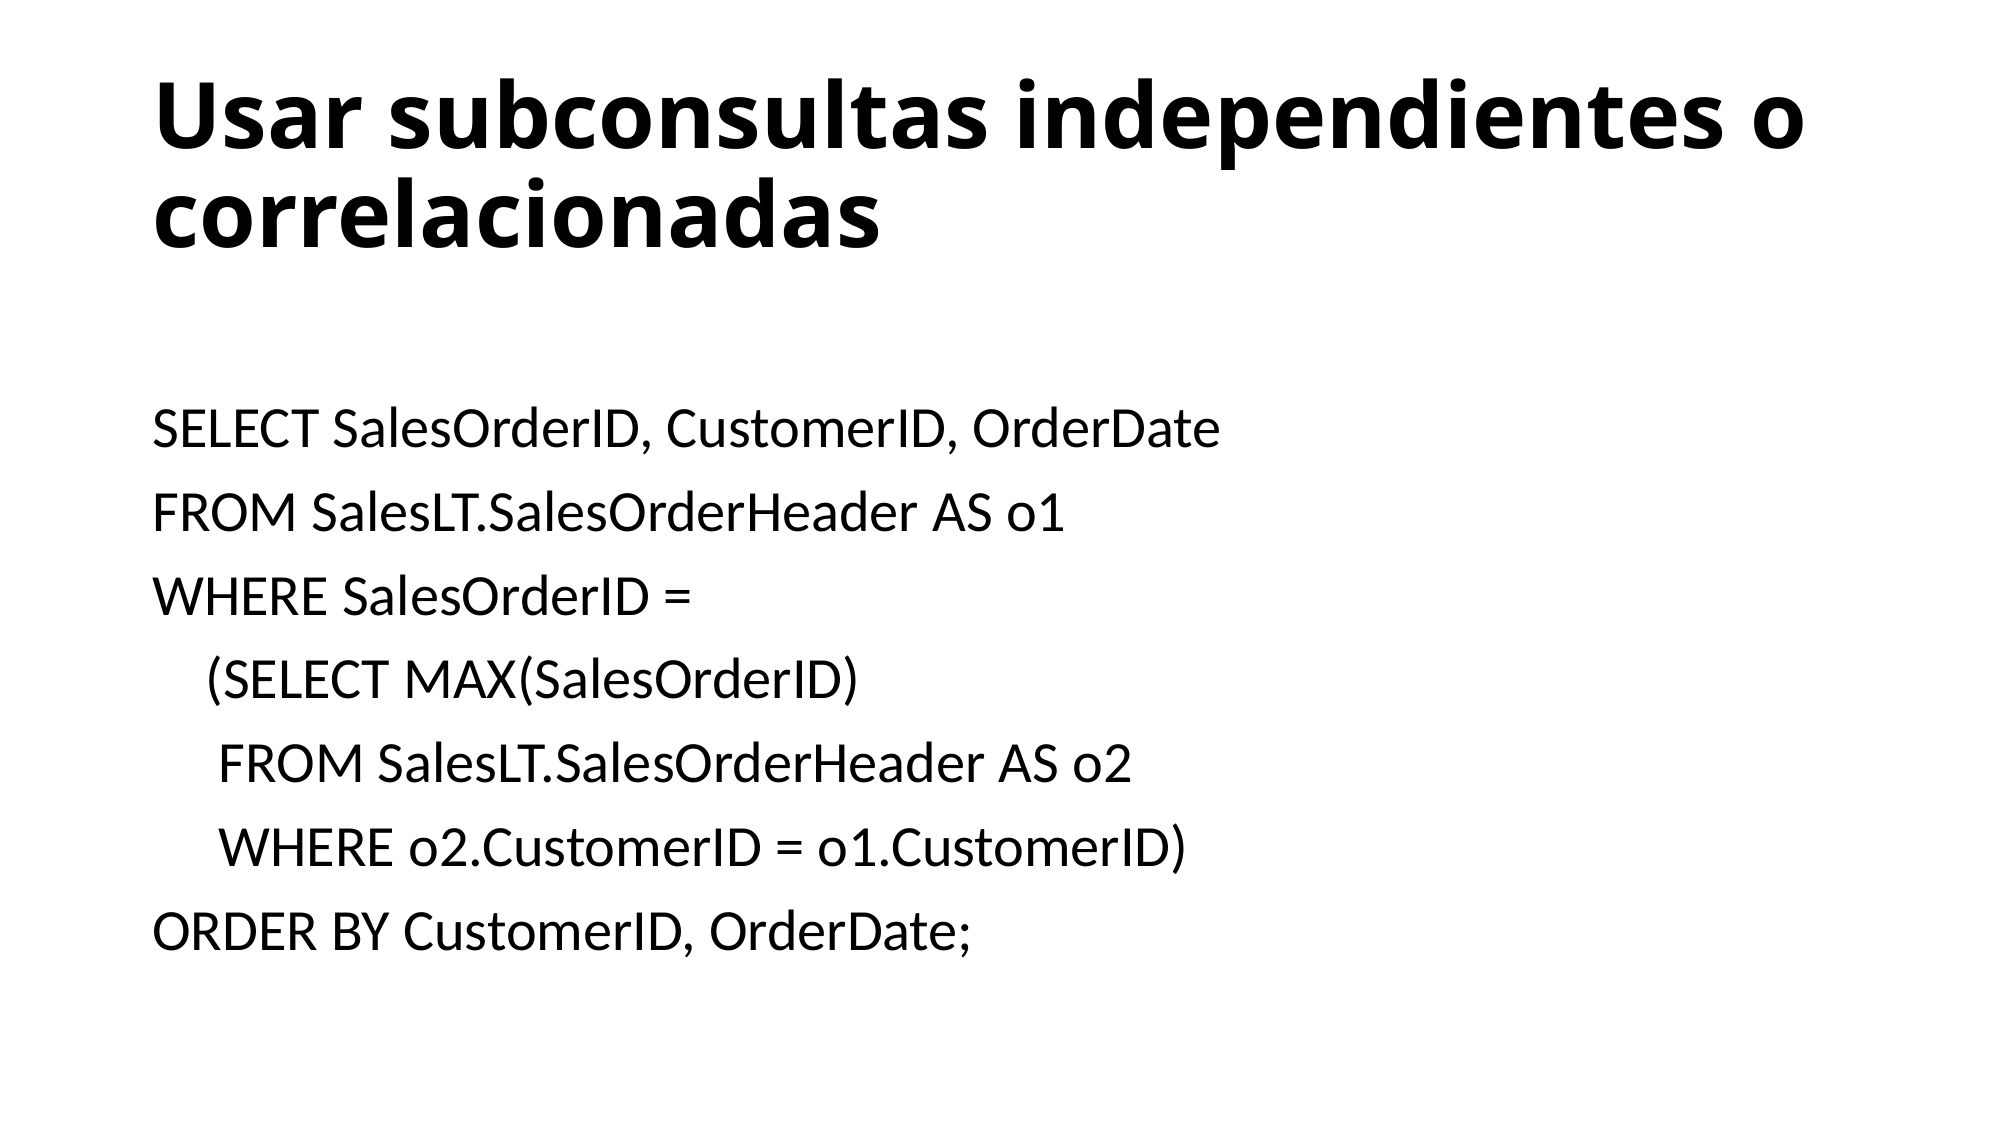

# Usar subconsultas independientes o correlacionadas
SELECT SalesOrderID, CustomerID, OrderDate
FROM SalesLT.SalesOrderHeader AS o1
WHERE SalesOrderID =
 (SELECT MAX(SalesOrderID)
 FROM SalesLT.SalesOrderHeader AS o2
 WHERE o2.CustomerID = o1.CustomerID)
ORDER BY CustomerID, OrderDate;